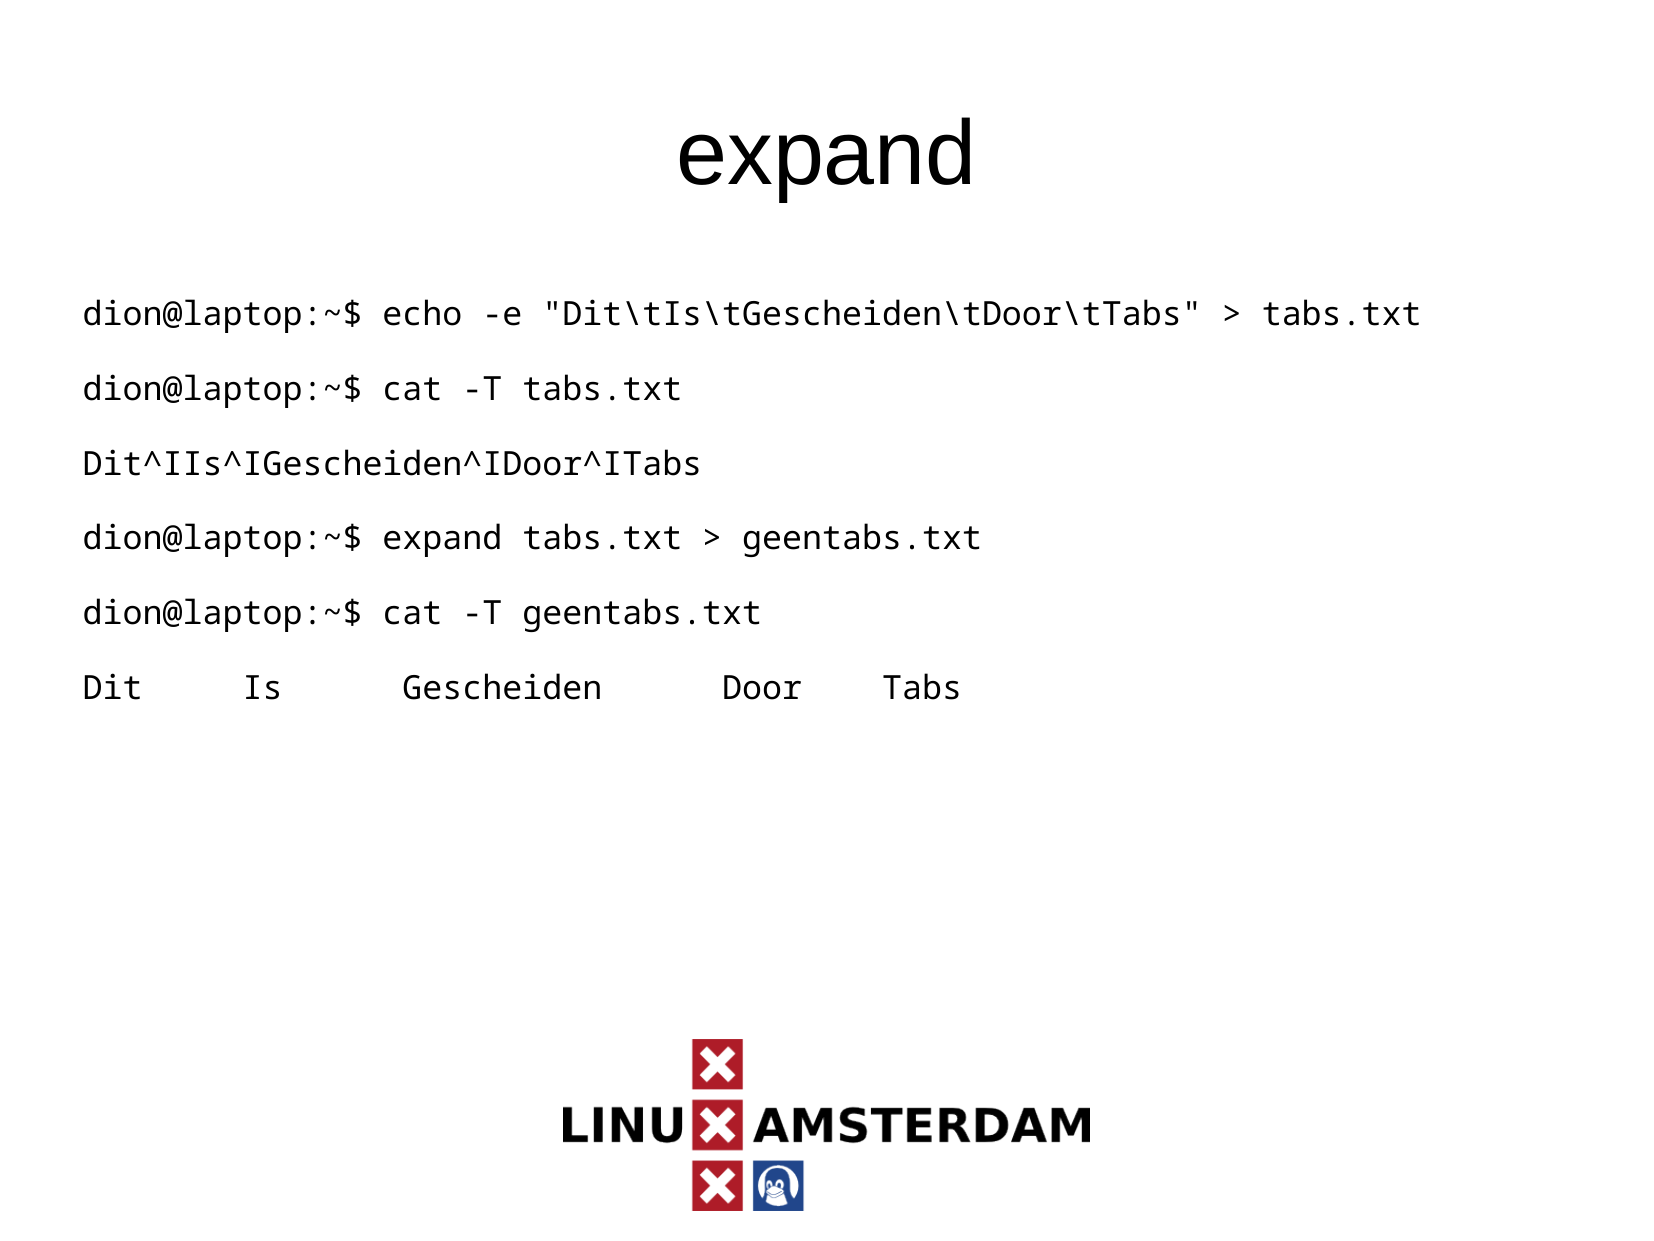

# expand
dion@laptop:~$ echo -e "Dit\tIs\tGescheiden\tDoor\tTabs" > tabs.txt
dion@laptop:~$ cat -T tabs.txt
Dit^IIs^IGescheiden^IDoor^ITabs
dion@laptop:~$ expand tabs.txt > geentabs.txt
dion@laptop:~$ cat -T geentabs.txt
Dit Is Gescheiden Door Tabs